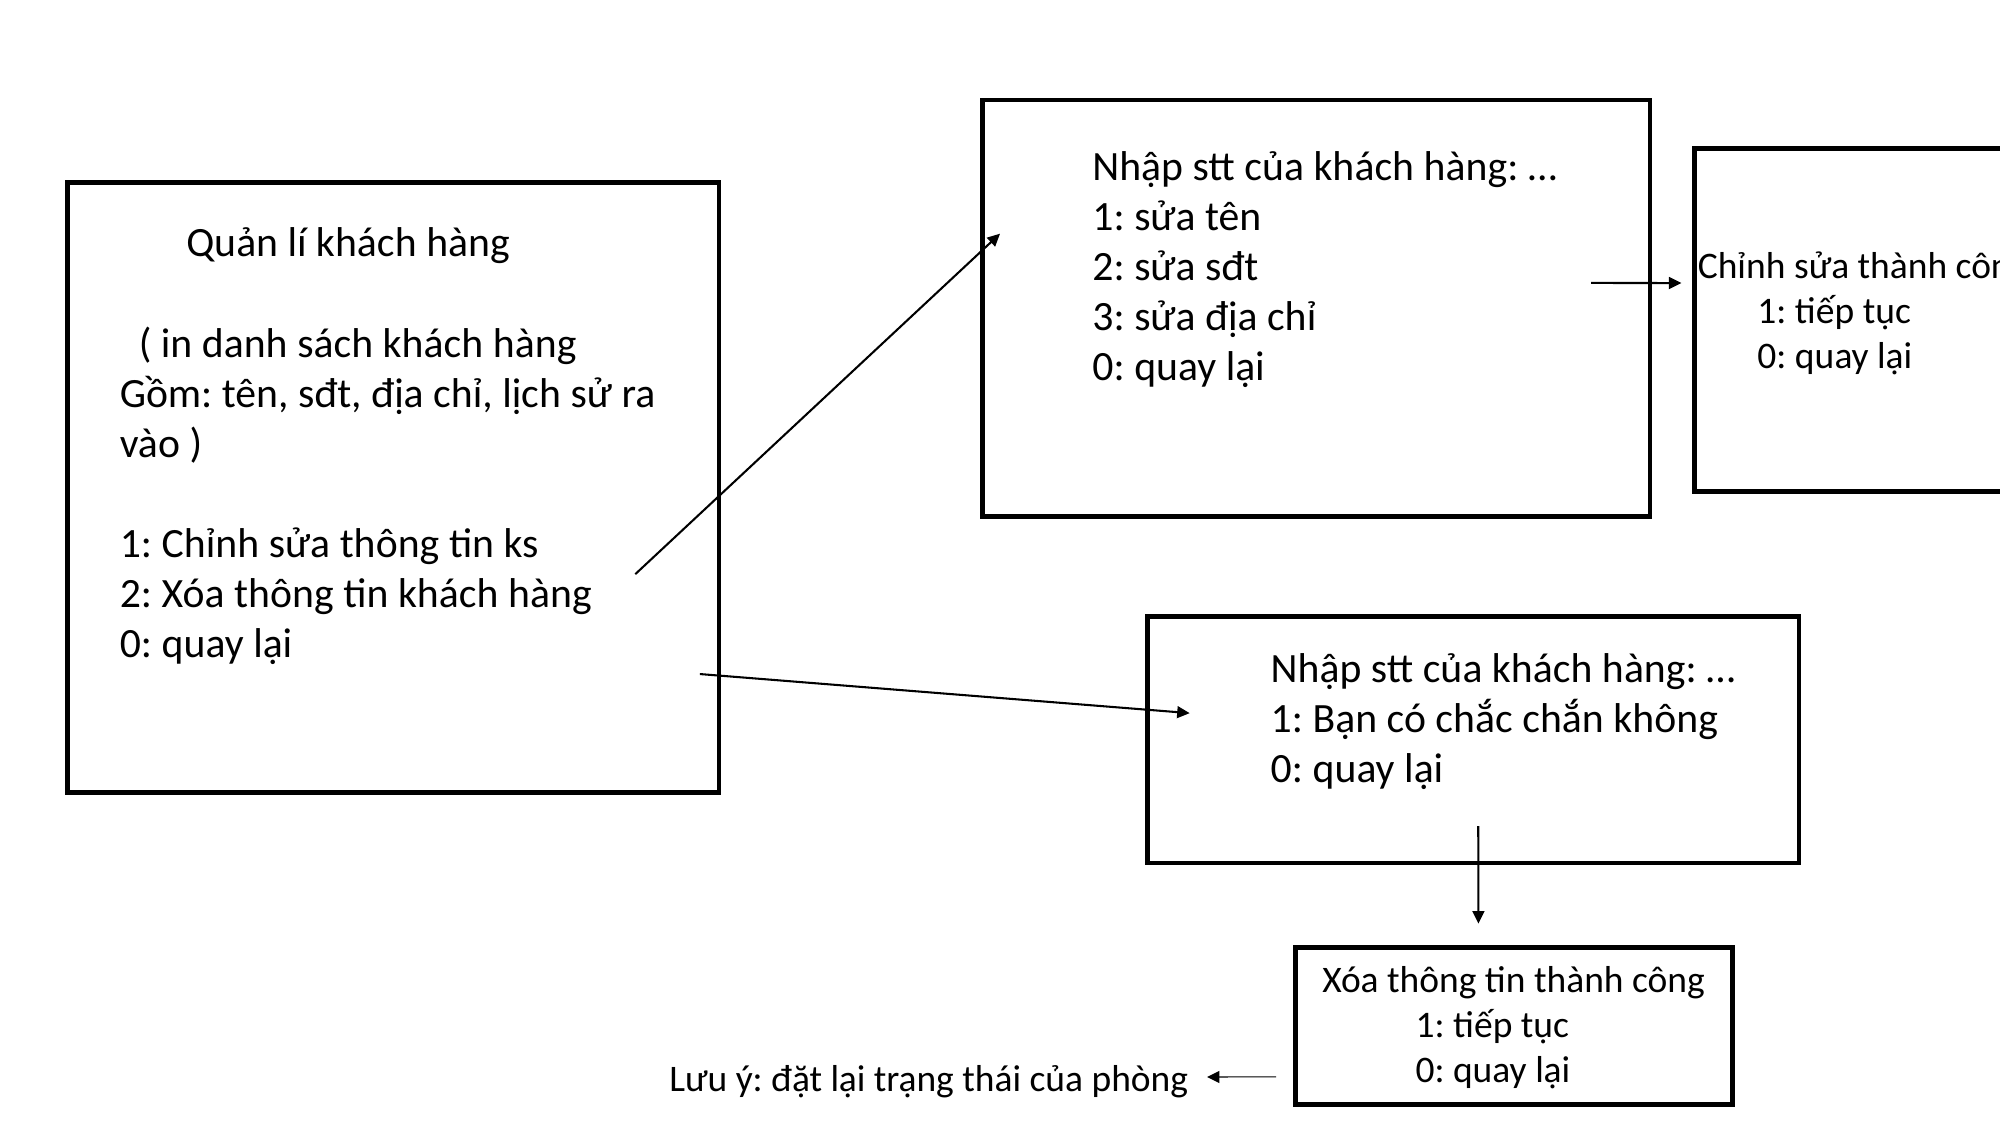

Nhập stt của khách hàng: …
1: sửa tên
2: sửa sđt
3: sửa địa chỉ
0: quay lại
 Quản lí khách hàng
 ( in danh sách khách hàng
Gồm: tên, sđt, địa chỉ, lịch sử ra vào )
1: Chỉnh sửa thông tin ks
2: Xóa thông tin khách hàng
0: quay lại
Chỉnh sửa thành công
 1: tiếp tục
 0: quay lại
Nhập stt của khách hàng: …
1: Bạn có chắc chắn không
0: quay lại
Xóa thông tin thành công
 1: tiếp tục
 0: quay lại
Lưu ý: đặt lại trạng thái của phòng